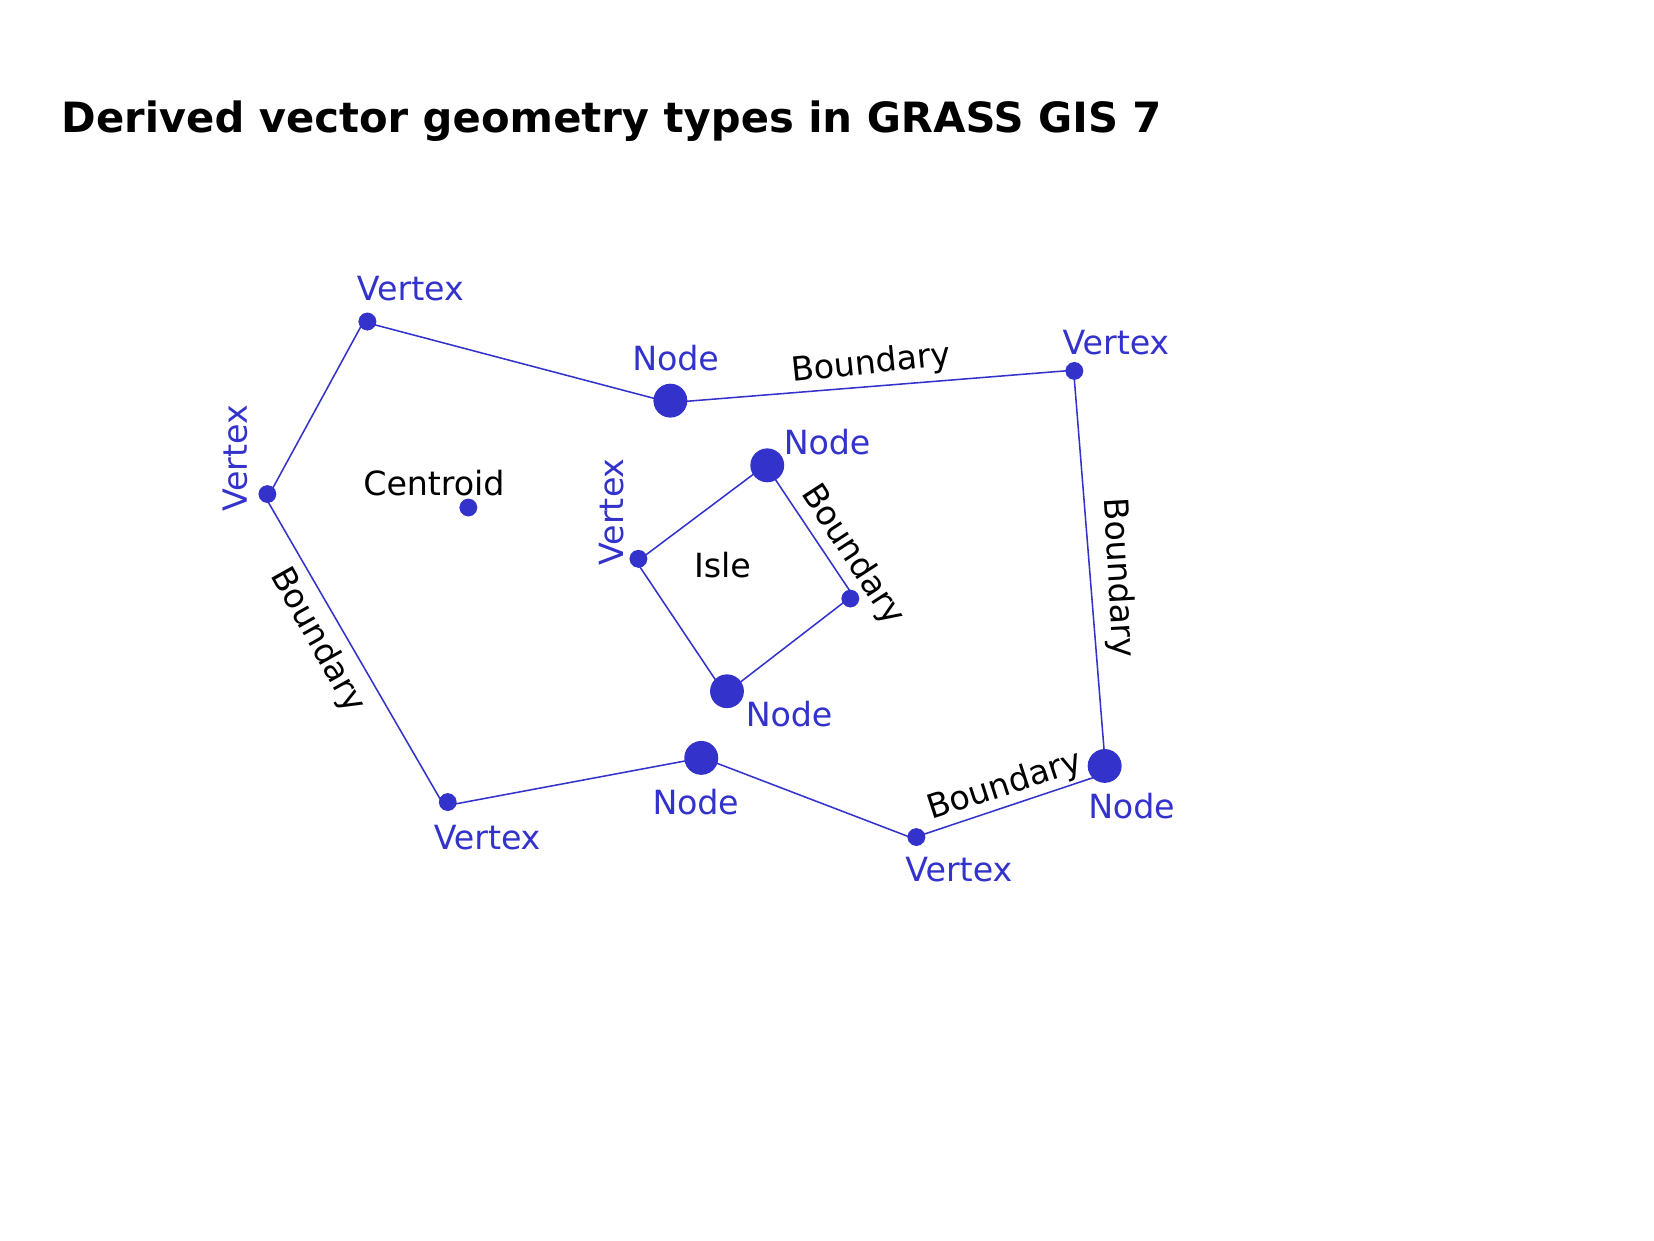

Derived vector geometry types in GRASS GIS 7
Vertex
Vertex
Node
Boundary
Vertex
Node
Centroid
Vertex
Isle
Boundary
Boundary
Boundary
Node
Boundary
Node
Node
Vertex
Vertex